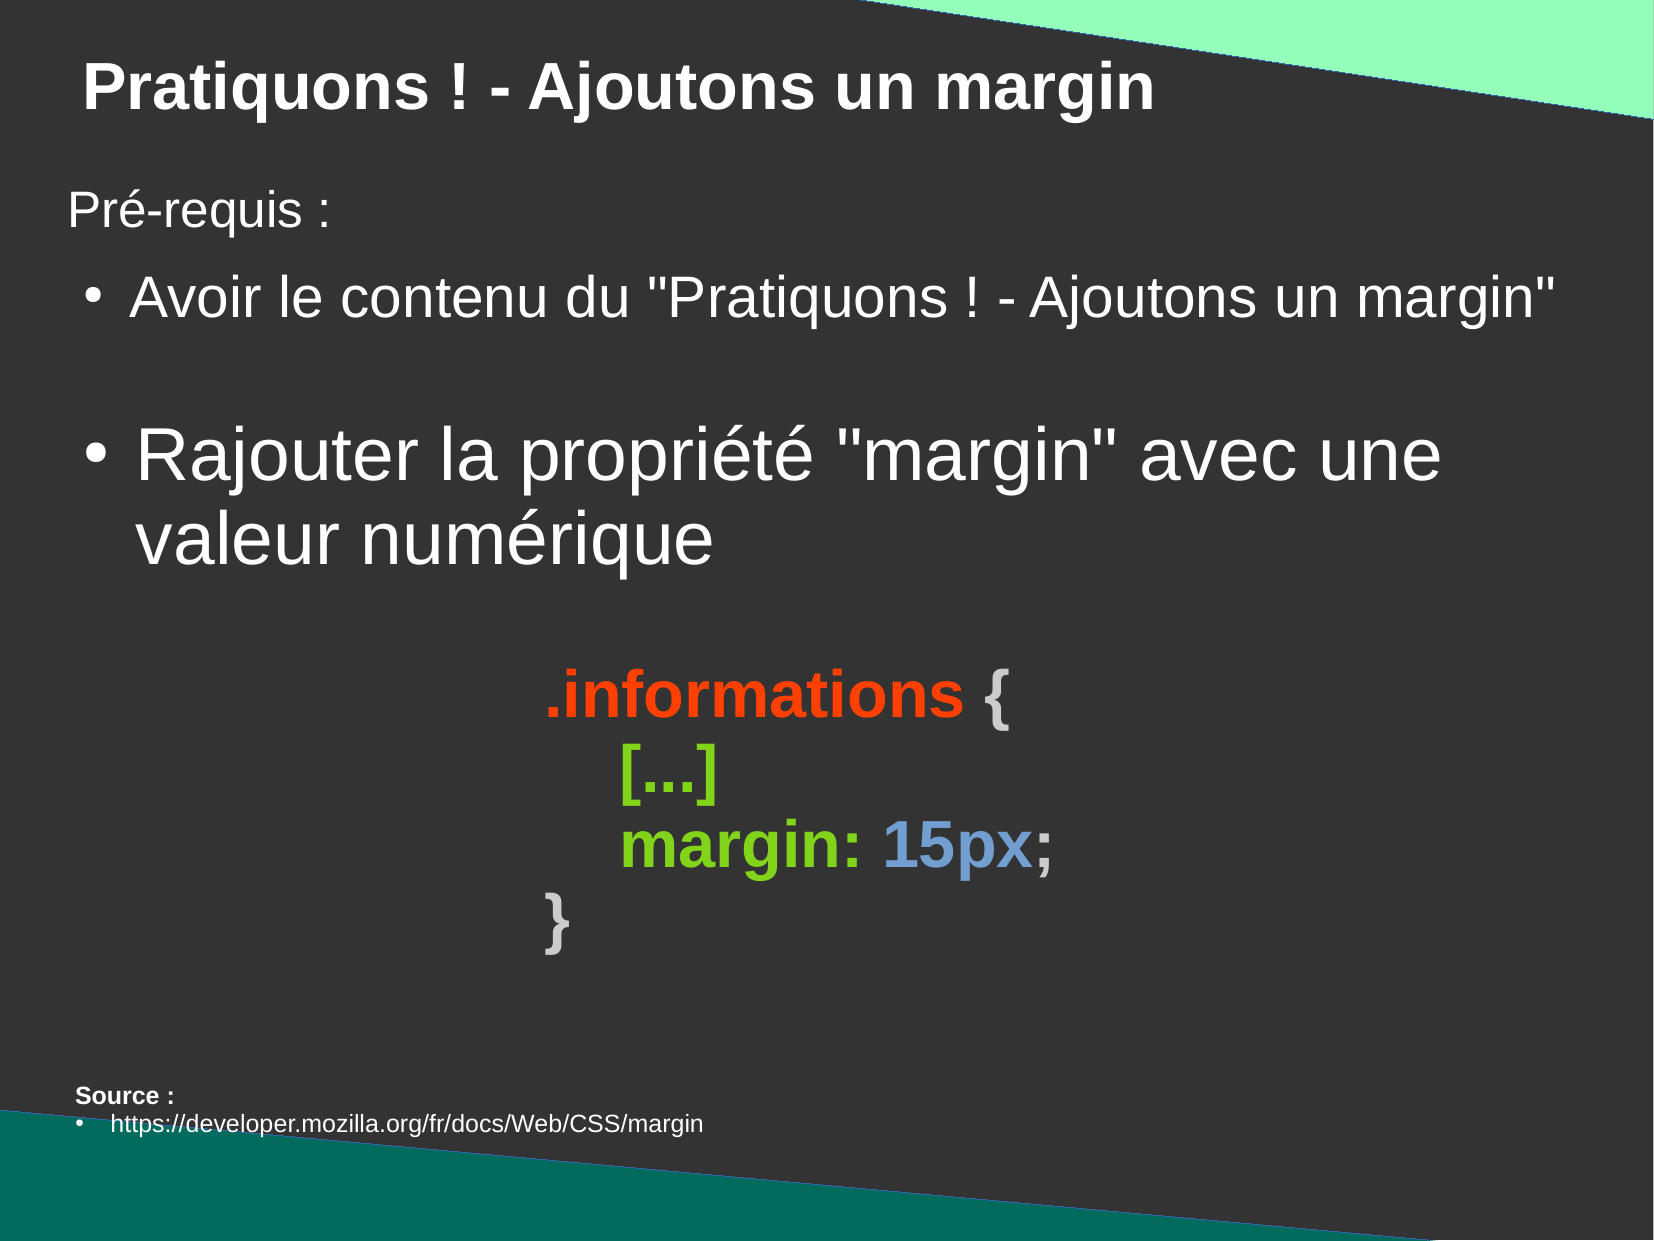

# Pratiquons ! - Ajoutons un margin
Pré-requis :
Avoir le contenu du "Pratiquons ! - Ajoutons un margin"
Rajouter la propriété "margin" avec une valeur numérique
.informations {
	[...]
	margin: 15px;
}
Source :
https://developer.mozilla.org/fr/docs/Web/CSS/margin